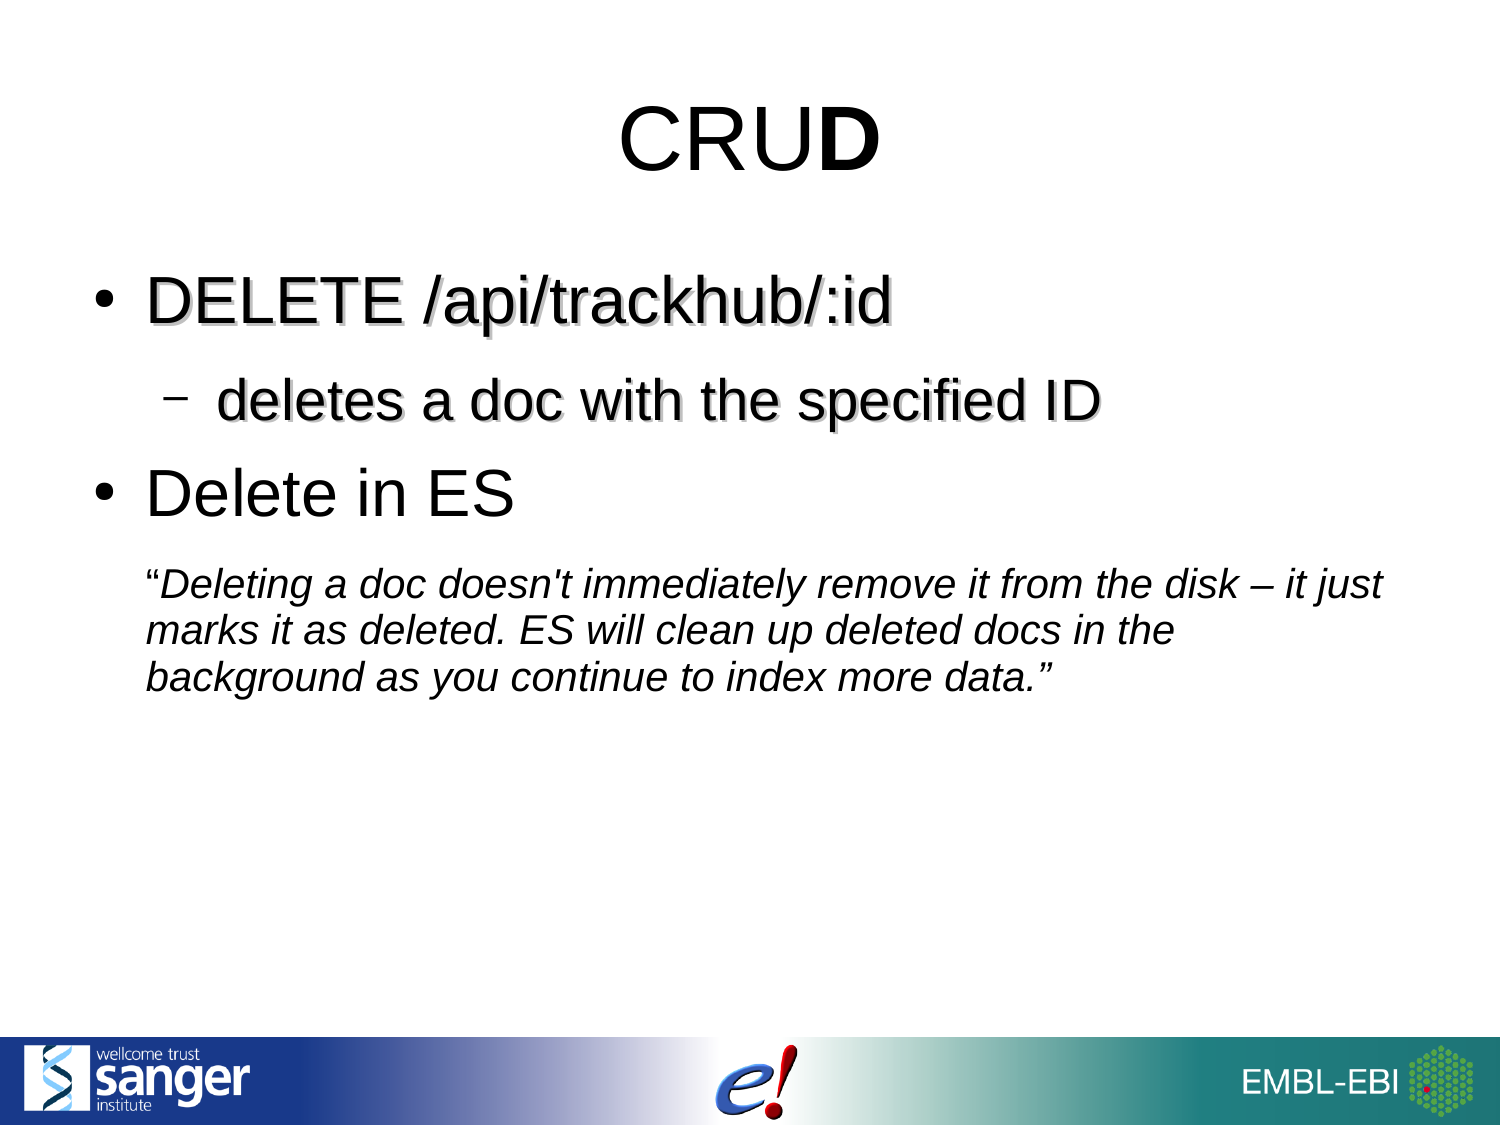

# CRUD
DELETE /api/trackhub/:id
deletes a doc with the specified ID
Delete in ES
“Deleting a doc doesn't immediately remove it from the disk – it just marks it as deleted. ES will clean up deleted docs in the background as you continue to index more data.”